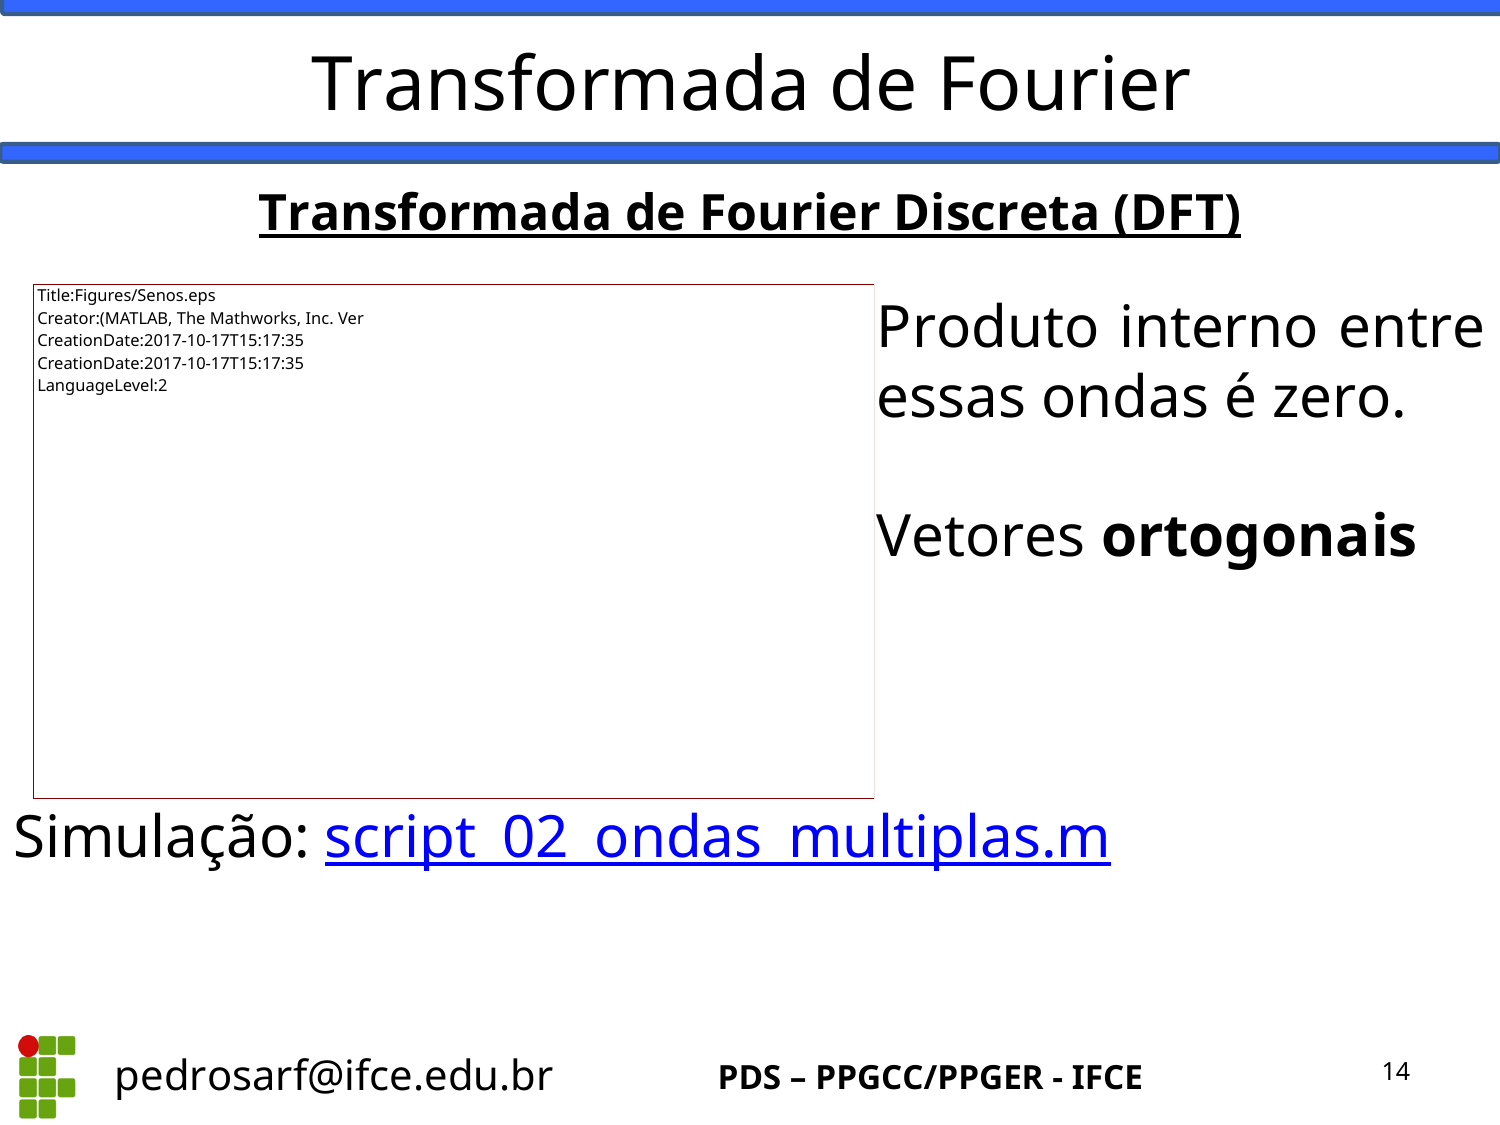

Transformada de Fourier
Transformada de Fourier Discreta (DFT)
Produto interno entre essas ondas é zero.
Vetores ortogonais
Simulação: script_02_ondas_multiplas.m